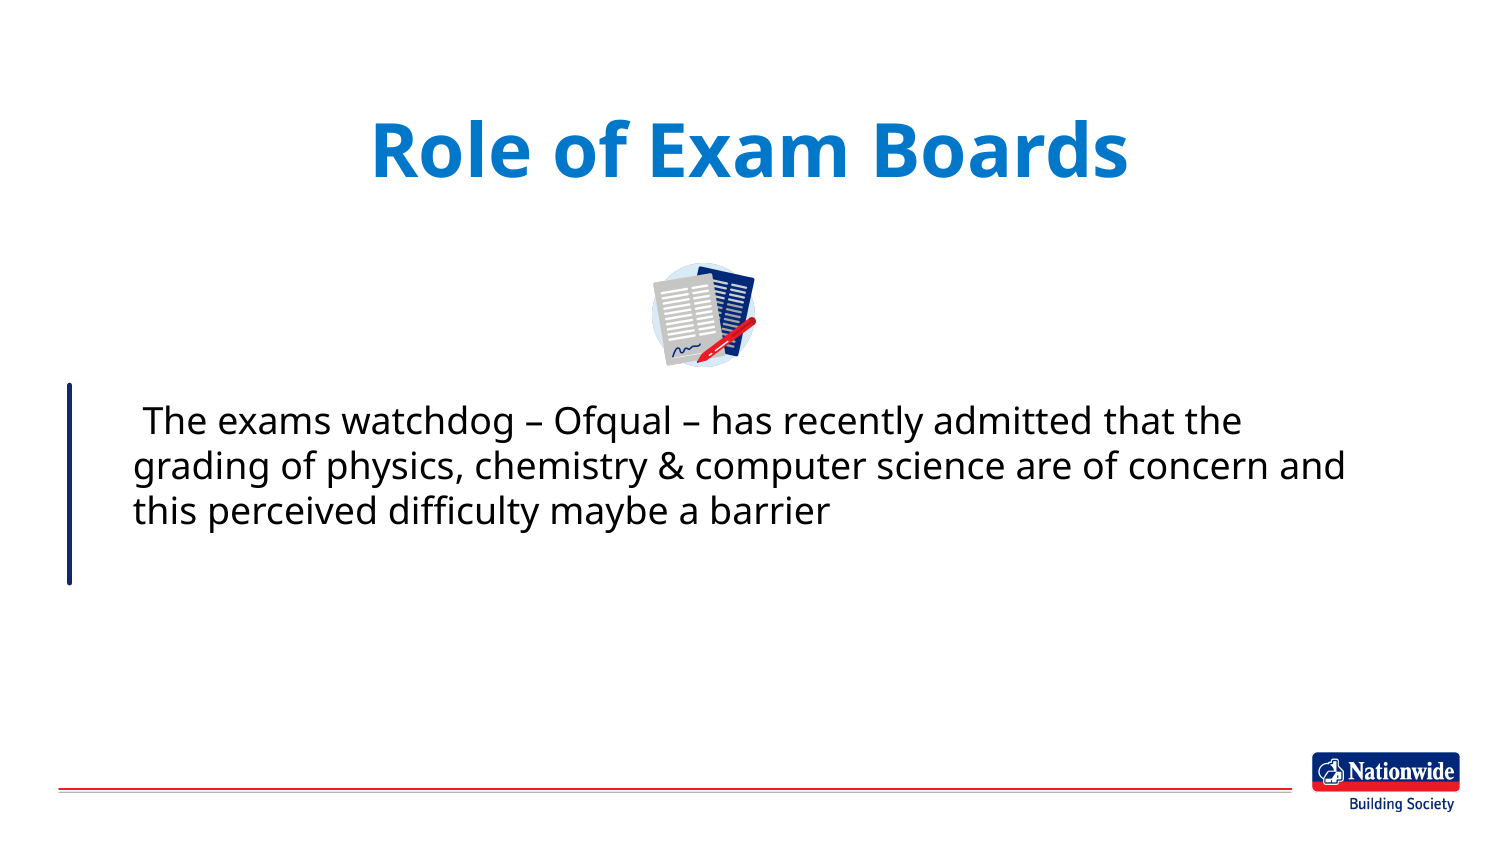

# Role of Exam Boards
 The exams watchdog – Ofqual – has recently admitted that the grading of physics, chemistry & computer science are of concern and this perceived difficulty maybe a barrier